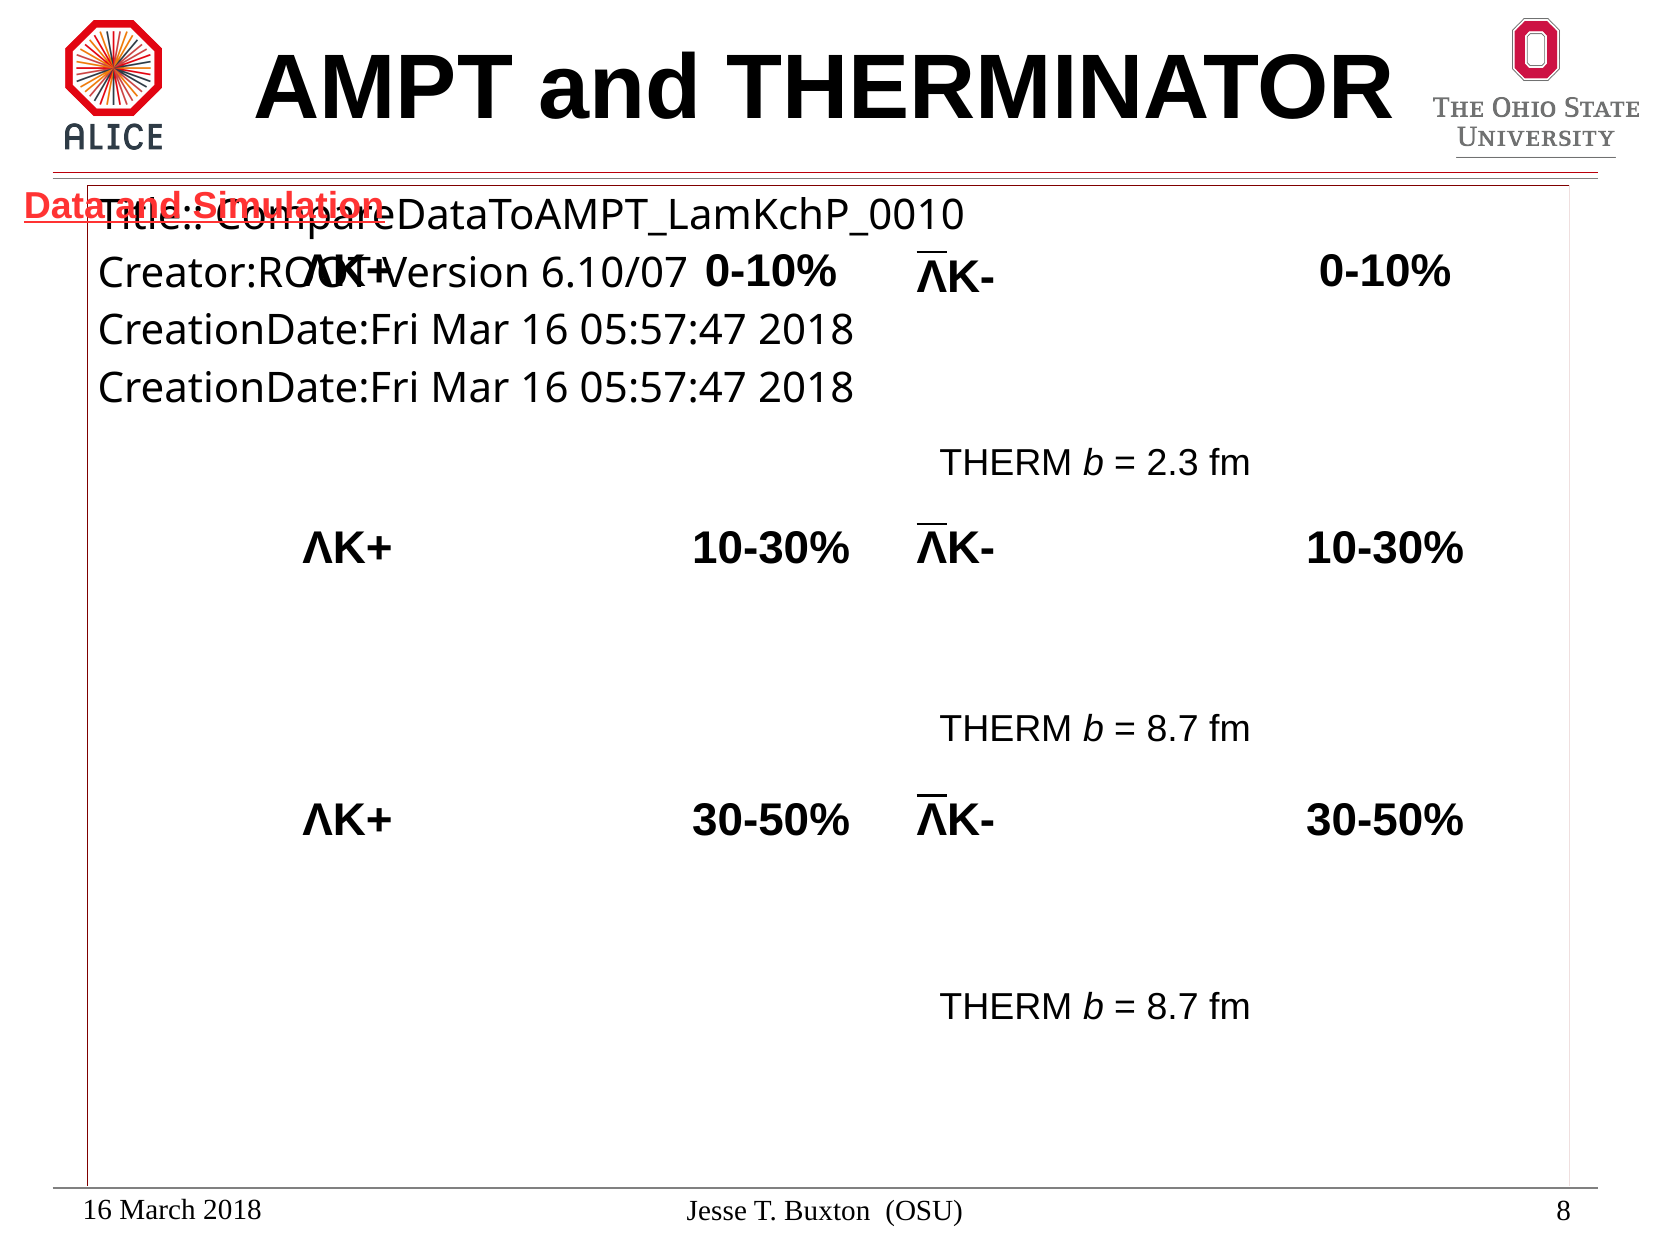

# AMPT and THERMINATOR
Data and Simulation
ΛK+
0-10%
0-10%
ΛK-
THERM b = 2.3 fm
ΛK+
ΛK-
10-30%
10-30%
THERM b = 8.7 fm
ΛK+
ΛK-
30-50%
30-50%
THERM b = 8.7 fm
16 March 2018
Jesse T. Buxton (OSU)
8